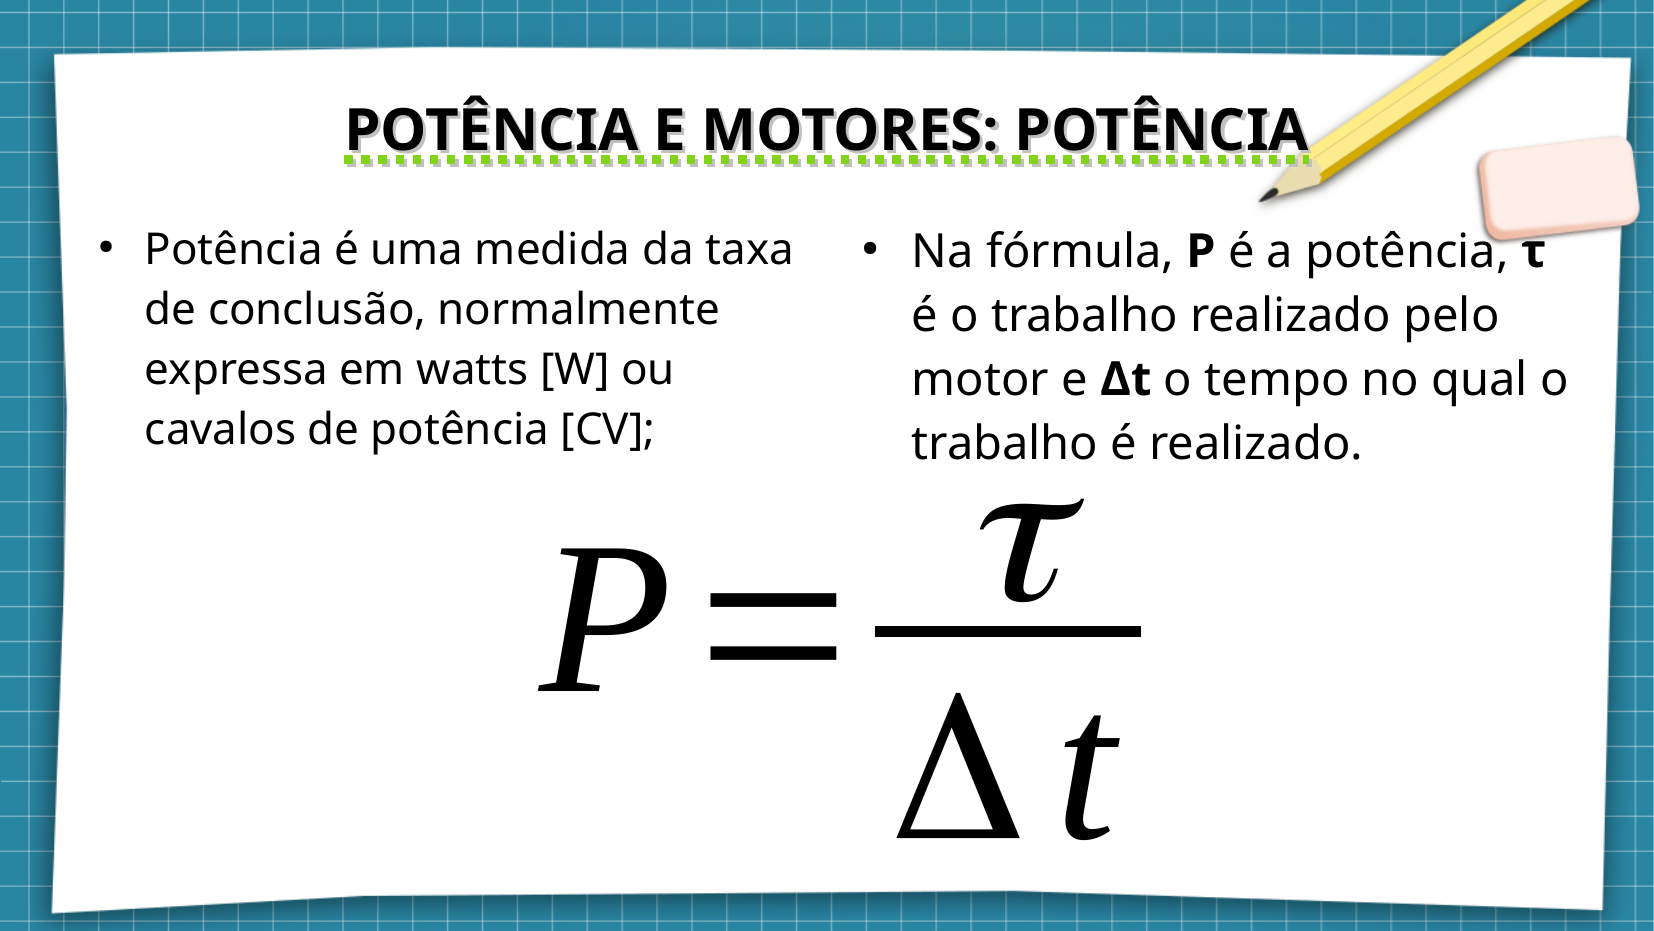

# Potência e motores: Potência
Potência é uma medida da taxa de conclusão, normalmente expressa em watts [W] ou cavalos de potência [CV];
Na fórmula, P é a potência, τ é o trabalho realizado pelo motor e Δt o tempo no qual o trabalho é realizado.